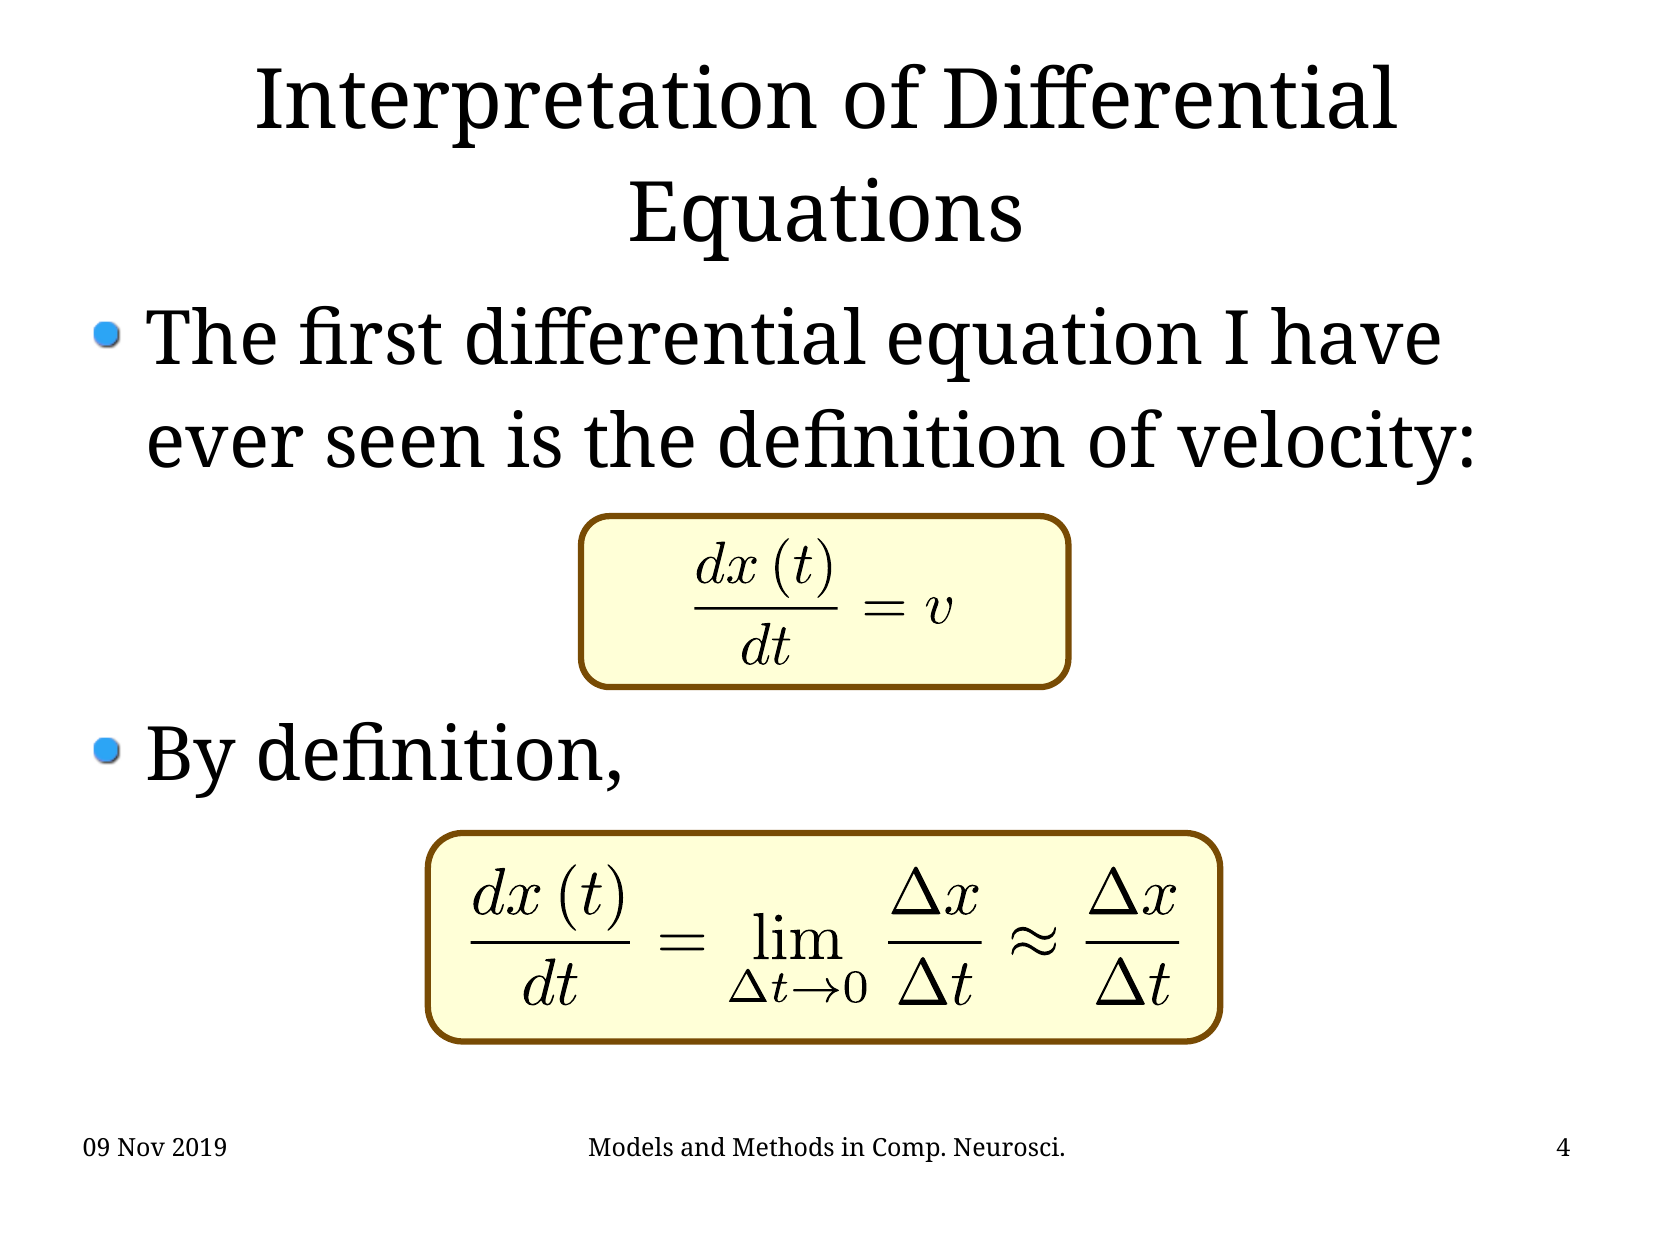

Interpretation of Differential Equations
# The first differential equation I have ever seen is the definition of velocity:
By definition,
09 Nov 2019
Models and Methods in Comp. Neurosci.
4